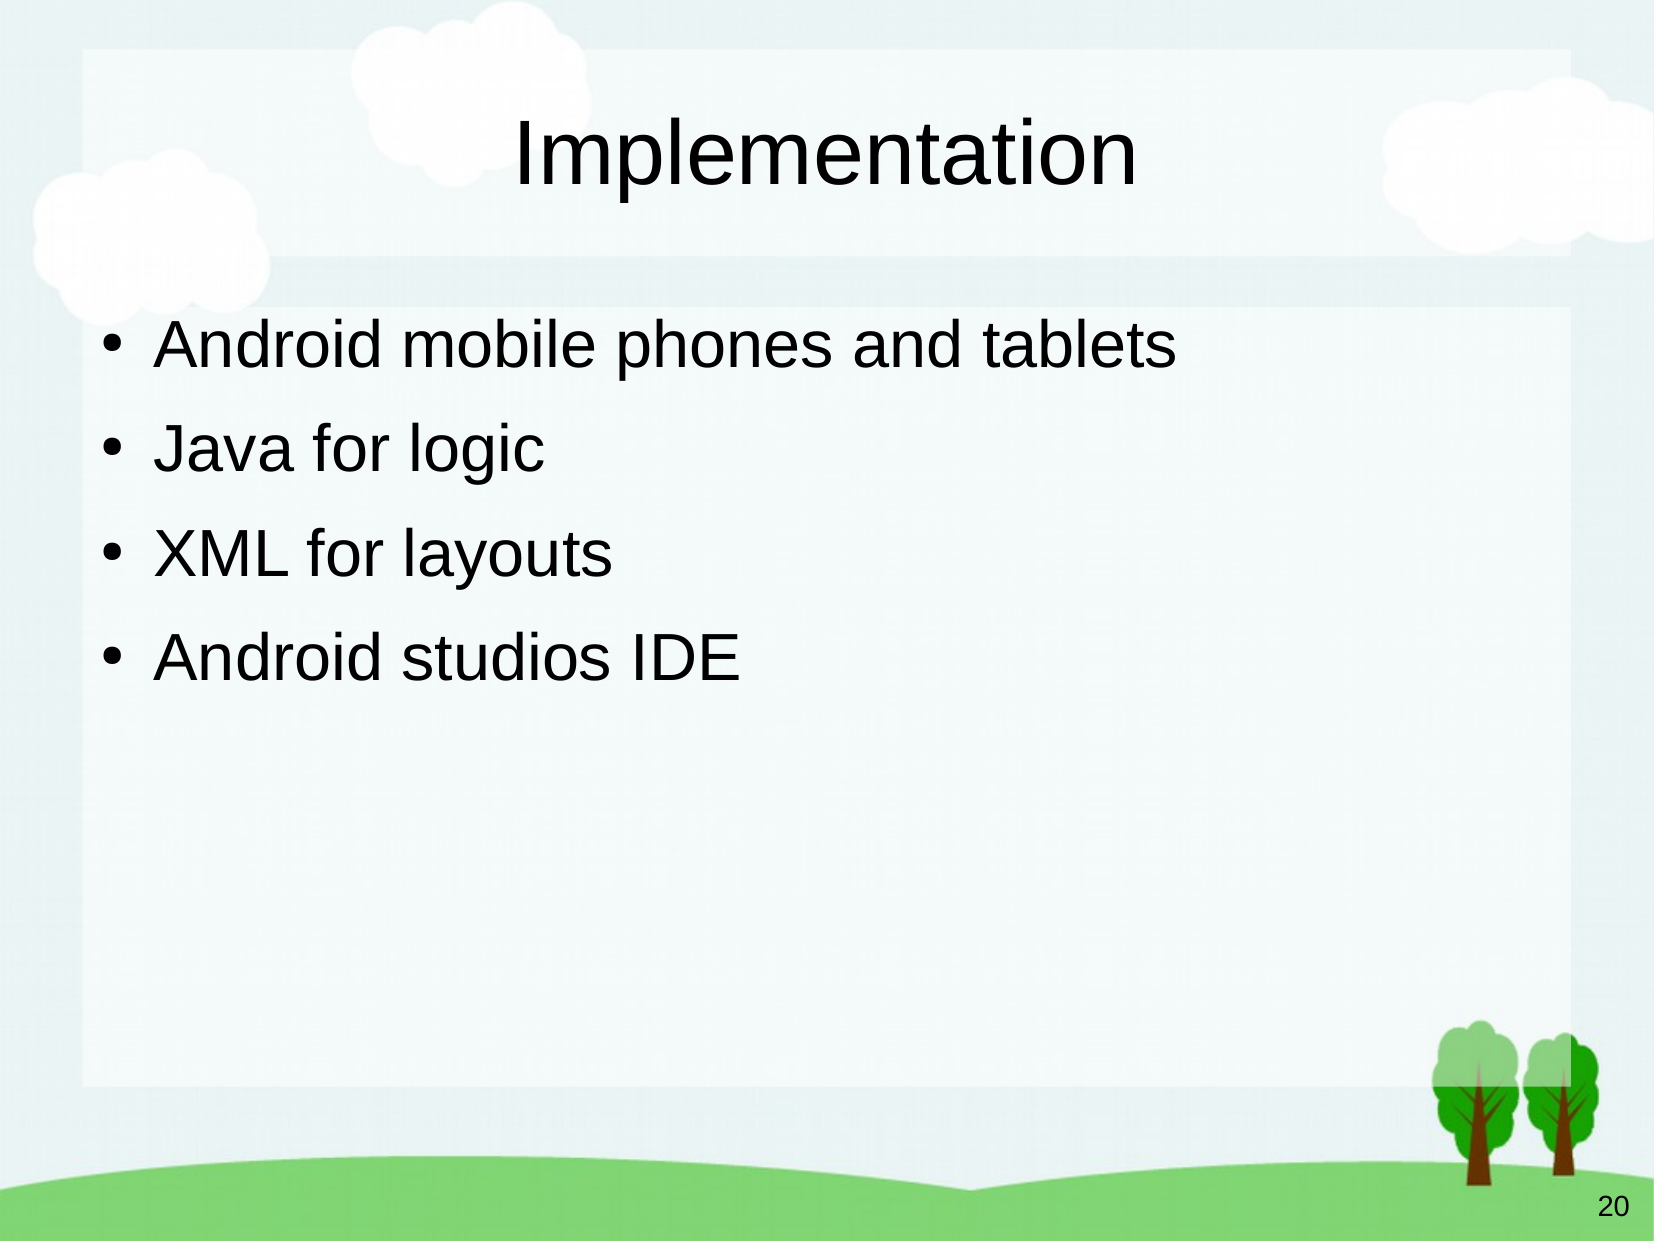

# Implementation
Android mobile phones and tablets
Java for logic
XML for layouts
Android studios IDE
20